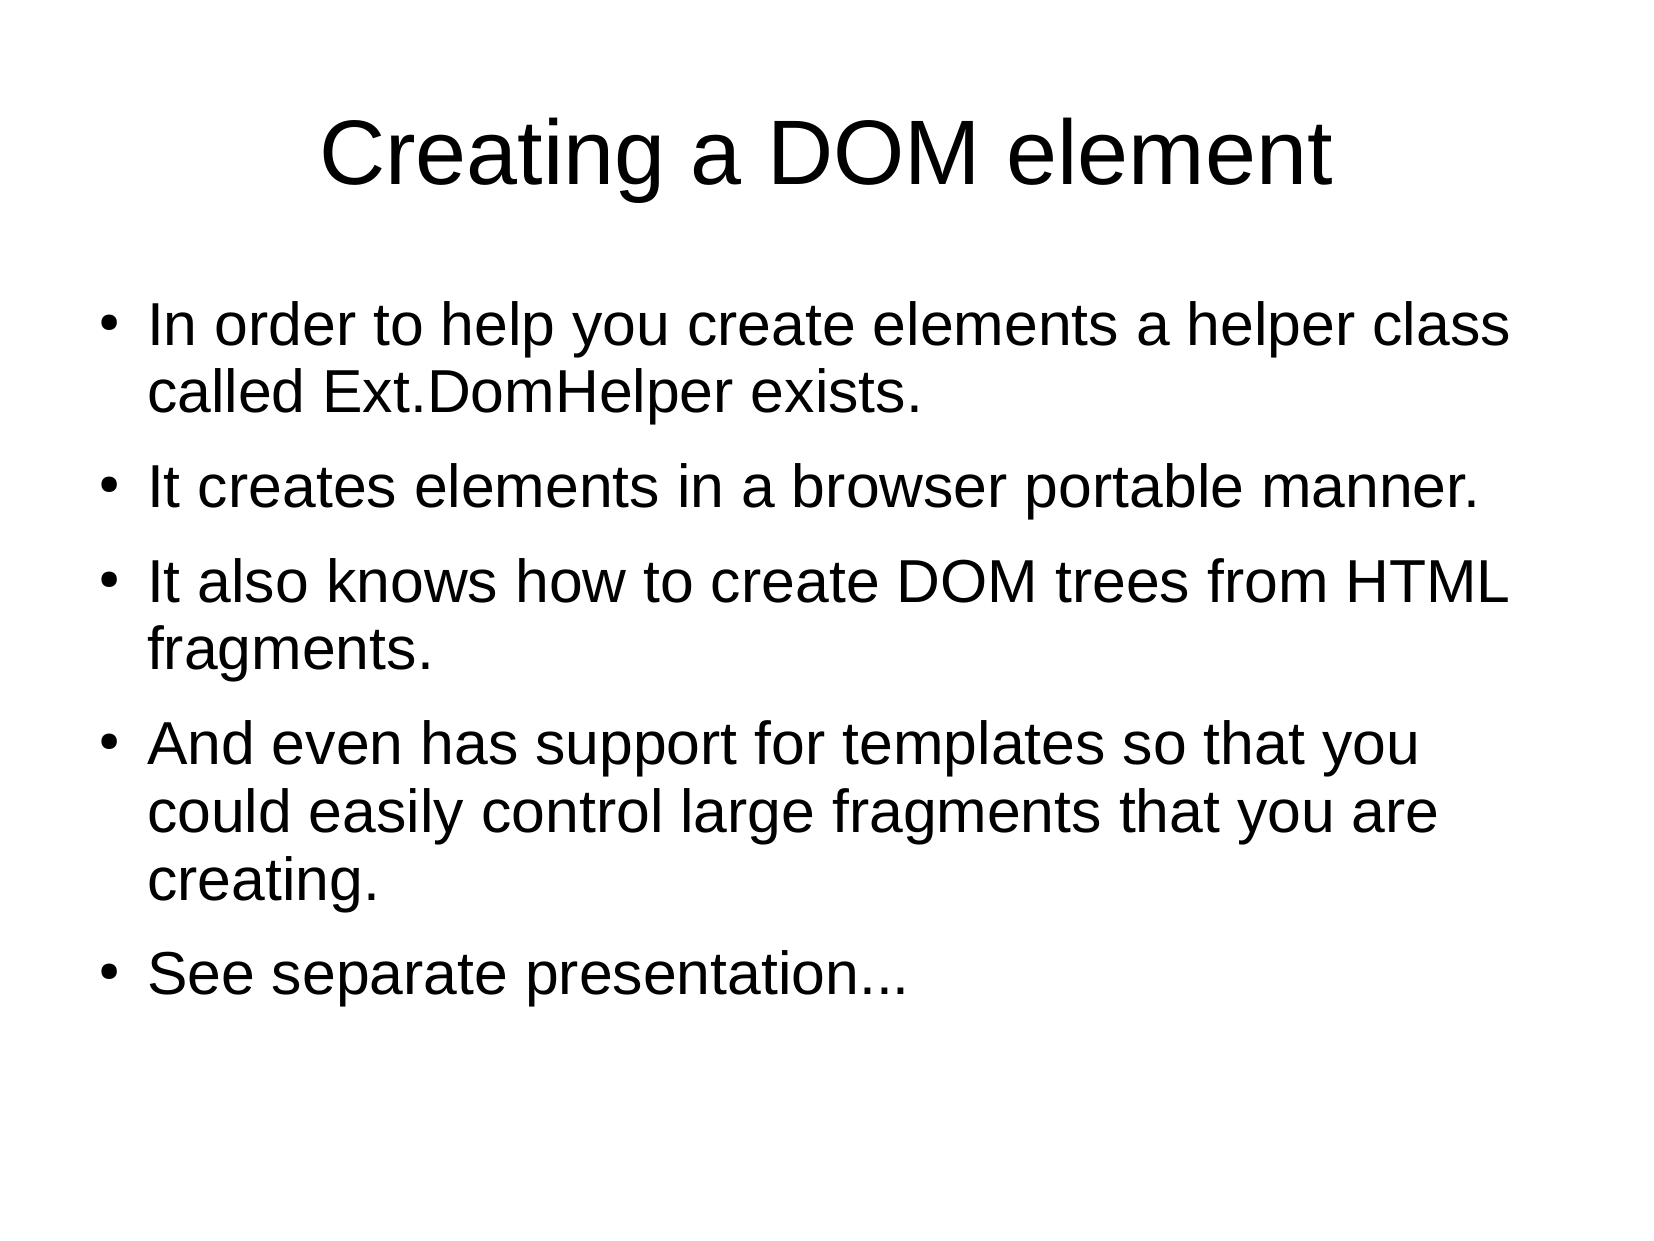

# Creating a DOM element
In order to help you create elements a helper class called Ext.DomHelper exists.
It creates elements in a browser portable manner.
It also knows how to create DOM trees from HTML fragments.
And even has support for templates so that you could easily control large fragments that you are creating.
See separate presentation...